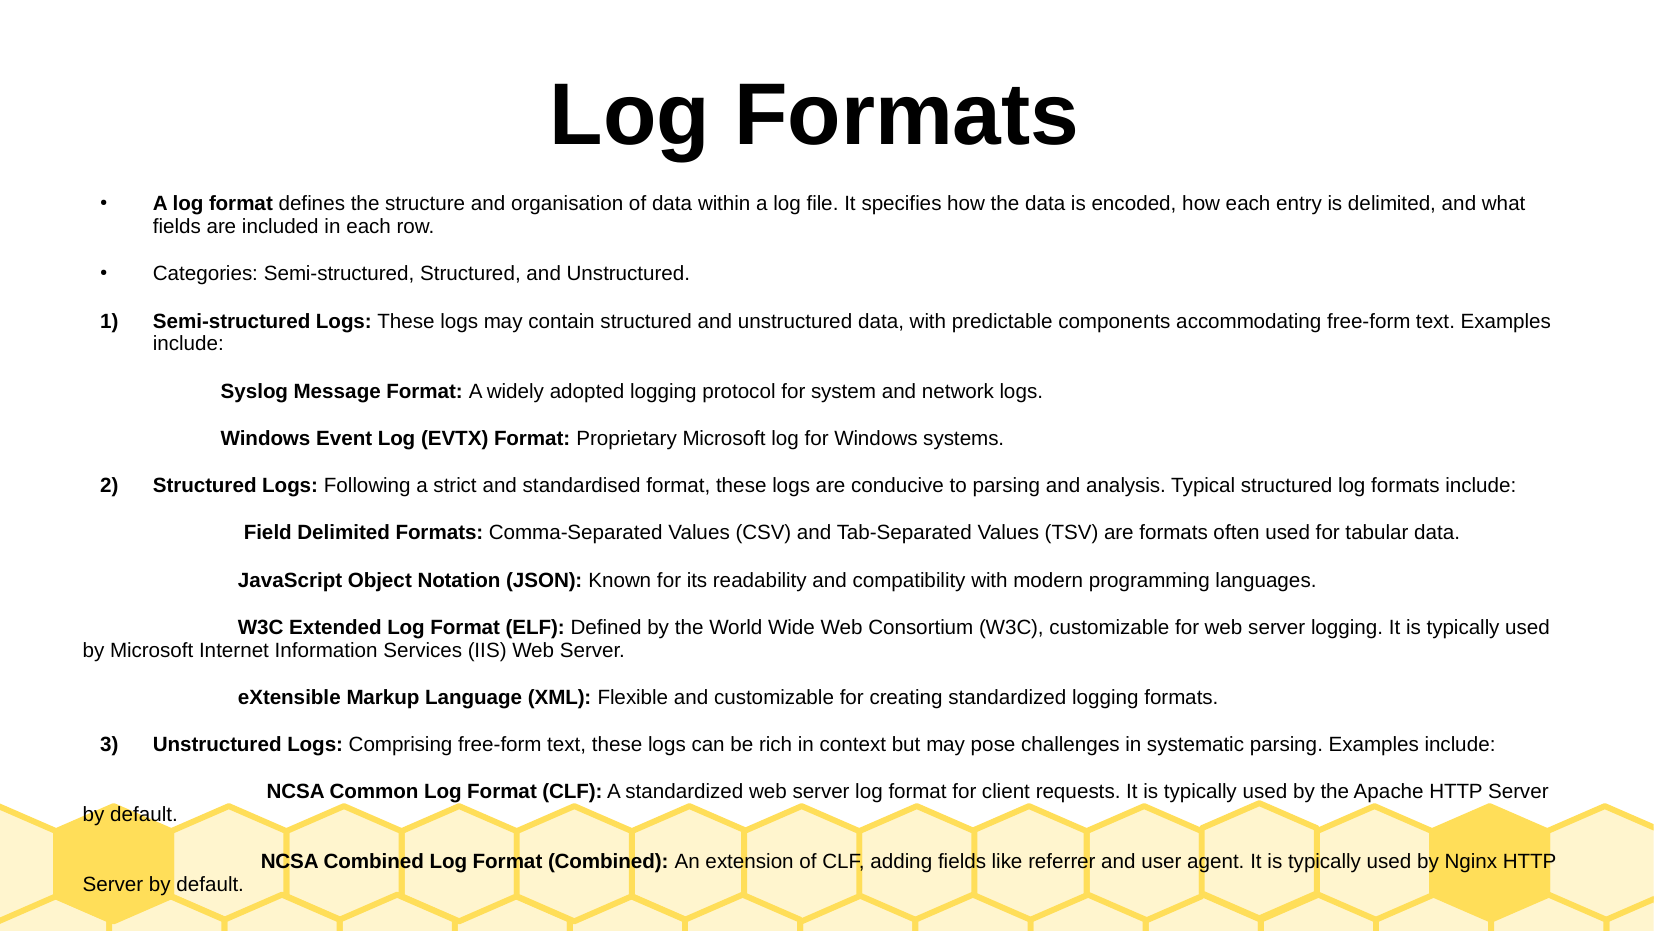

# Log Formats
A log format defines the structure and organisation of data within a log file. It specifies how the data is encoded, how each entry is delimited, and what fields are included in each row.
Categories: Semi-structured, Structured, and Unstructured.
Semi-structured Logs: These logs may contain structured and unstructured data, with predictable components accommodating free-form text. Examples include:
 Syslog Message Format: A widely adopted logging protocol for system and network logs.
 Windows Event Log (EVTX) Format: Proprietary Microsoft log for Windows systems.
Structured Logs: Following a strict and standardised format, these logs are conducive to parsing and analysis. Typical structured log formats include:
 Field Delimited Formats: Comma-Separated Values (CSV) and Tab-Separated Values (TSV) are formats often used for tabular data.
 JavaScript Object Notation (JSON): Known for its readability and compatibility with modern programming languages.
 W3C Extended Log Format (ELF): Defined by the World Wide Web Consortium (W3C), customizable for web server logging. It is typically used by Microsoft Internet Information Services (IIS) Web Server.
 eXtensible Markup Language (XML): Flexible and customizable for creating standardized logging formats.
Unstructured Logs: Comprising free-form text, these logs can be rich in context but may pose challenges in systematic parsing. Examples include:
 NCSA Common Log Format (CLF): A standardized web server log format for client requests. It is typically used by the Apache HTTP Server by default.
 NCSA Combined Log Format (Combined): An extension of CLF, adding fields like referrer and user agent. It is typically used by Nginx HTTP Server by default.